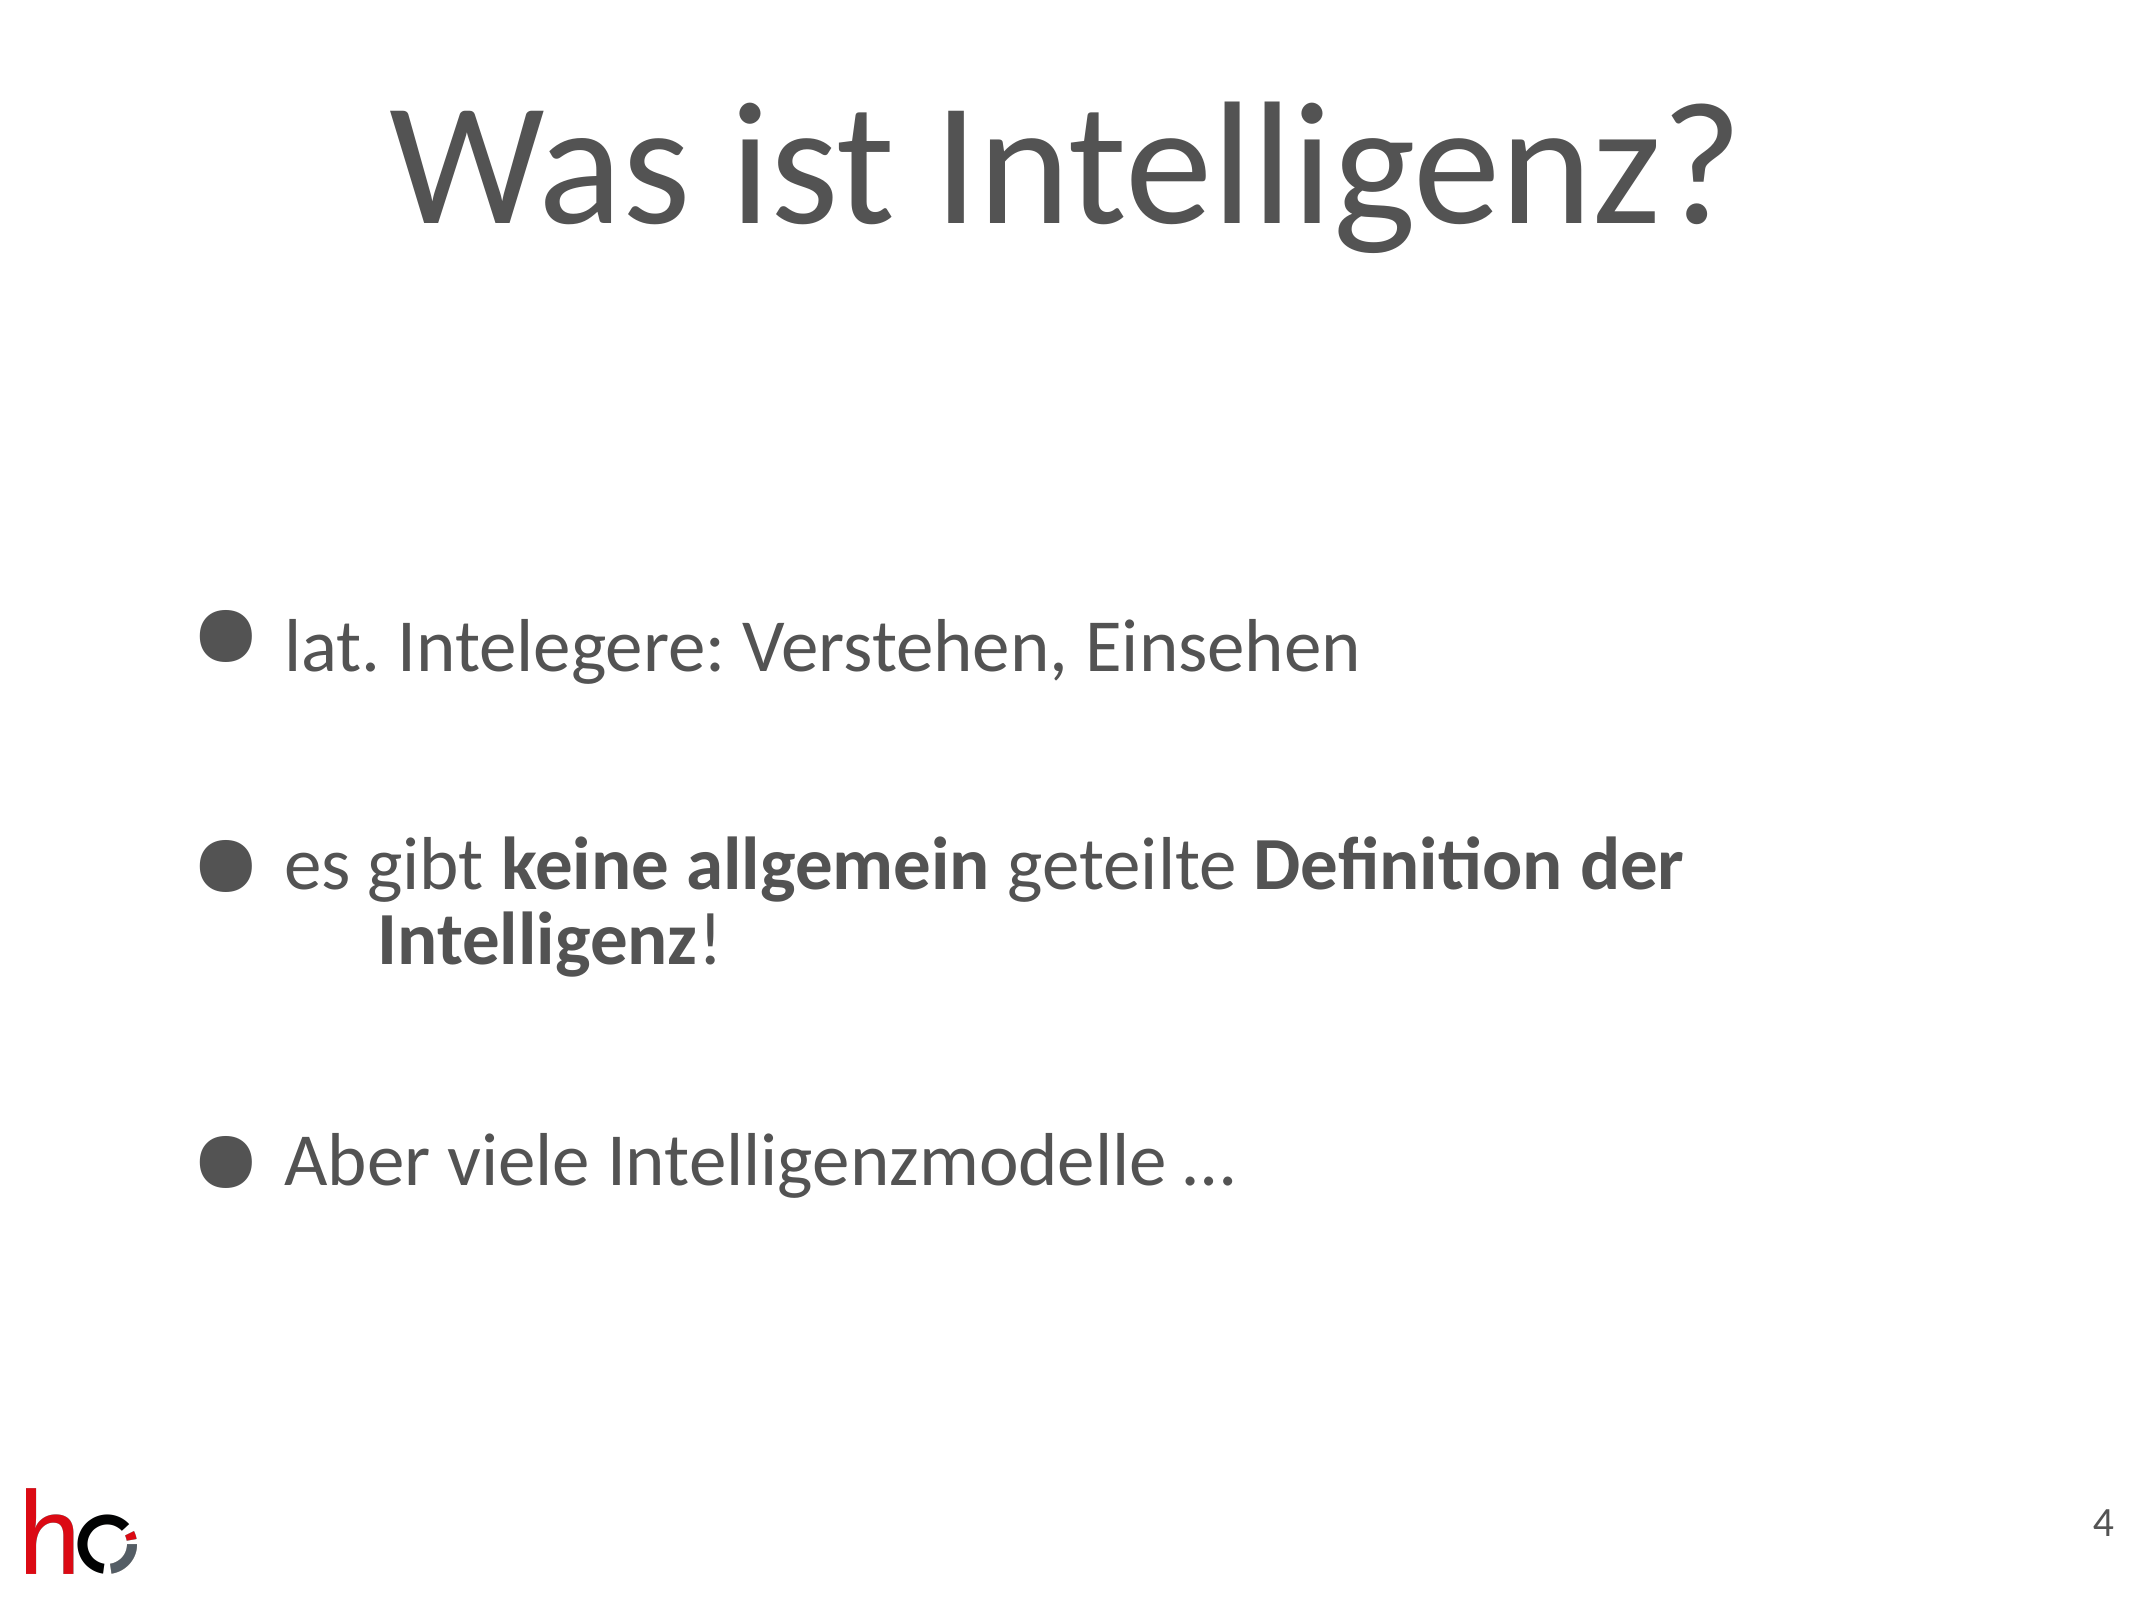

# Was ist Intelligenz?
lat. Intelegere: Verstehen, Einsehen
es gibt keine allgemein geteilte Definition der Intelligenz!
Aber viele Intelligenzmodelle …